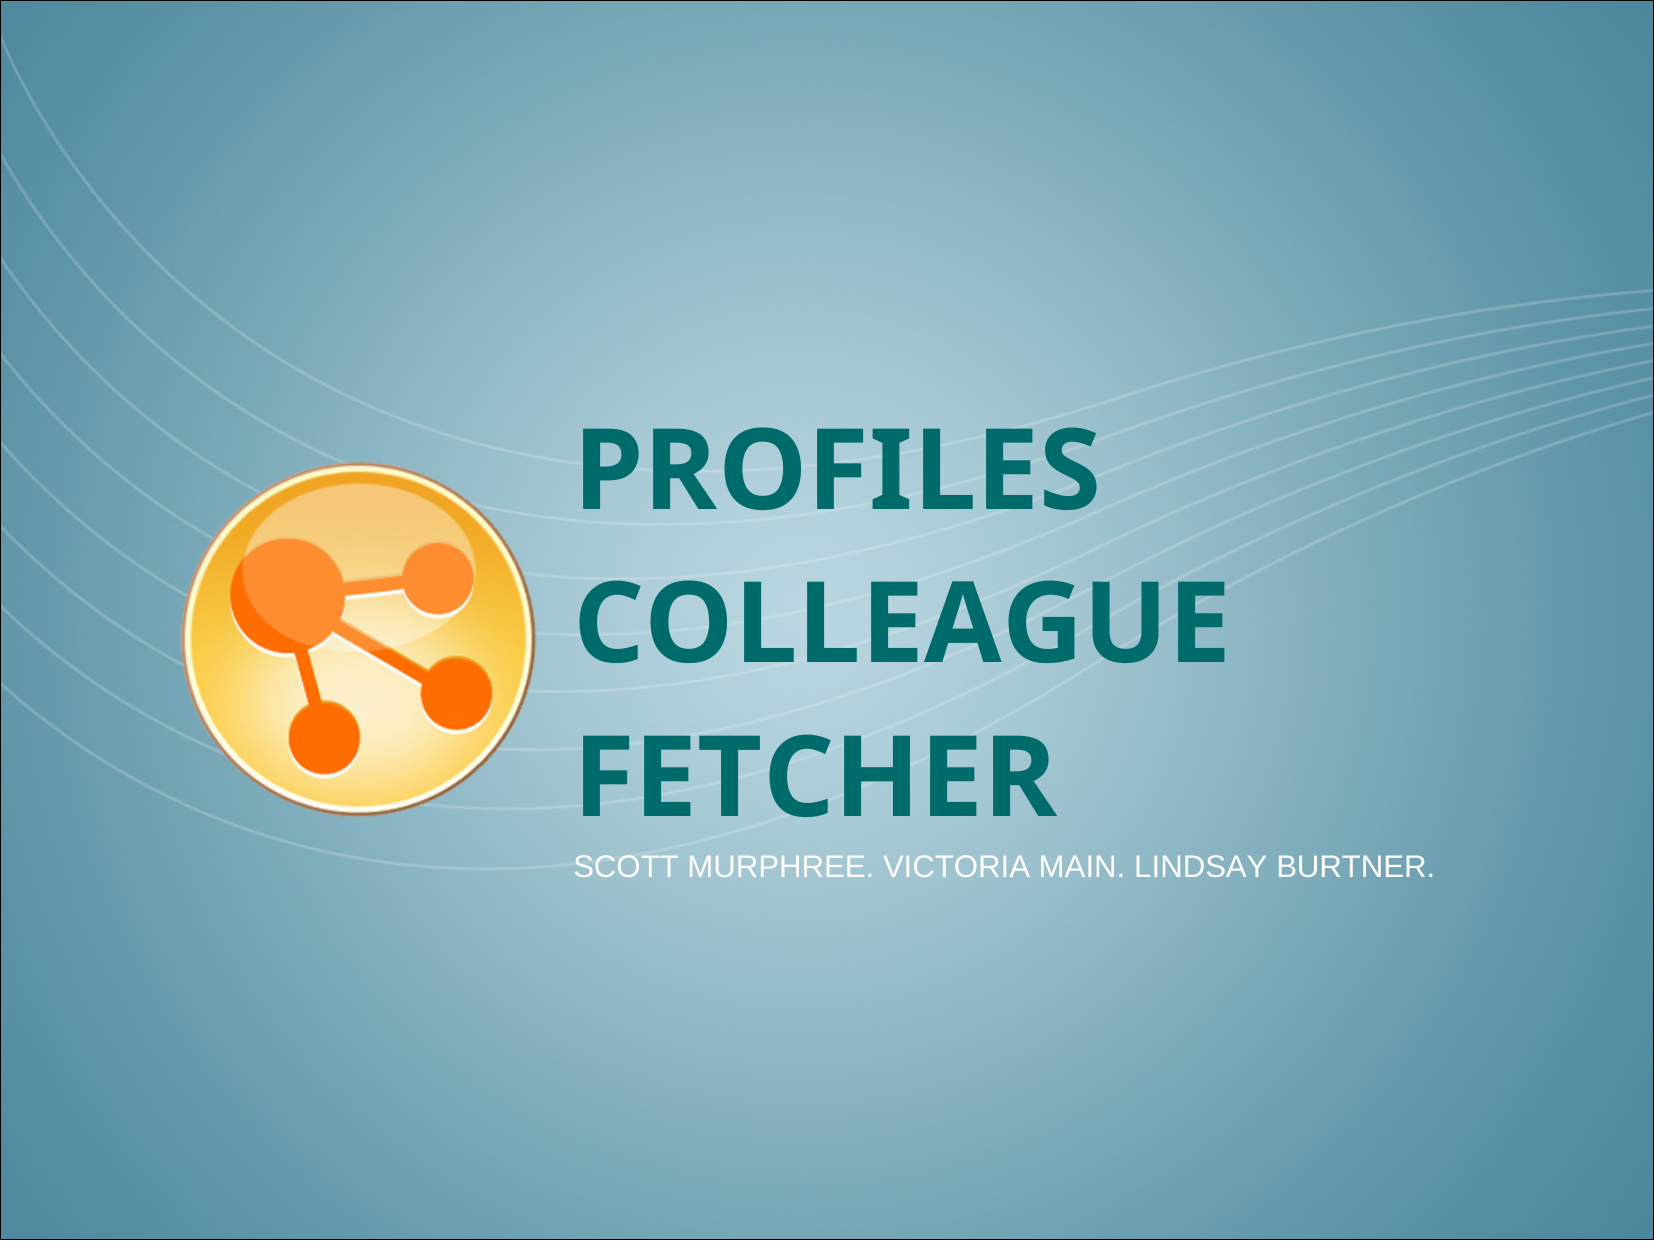

# PROFILES COLLEAGUE FETCHER SCOTT MURPHREE. VICTORIA MAIN. LINDSAY BURTNER.